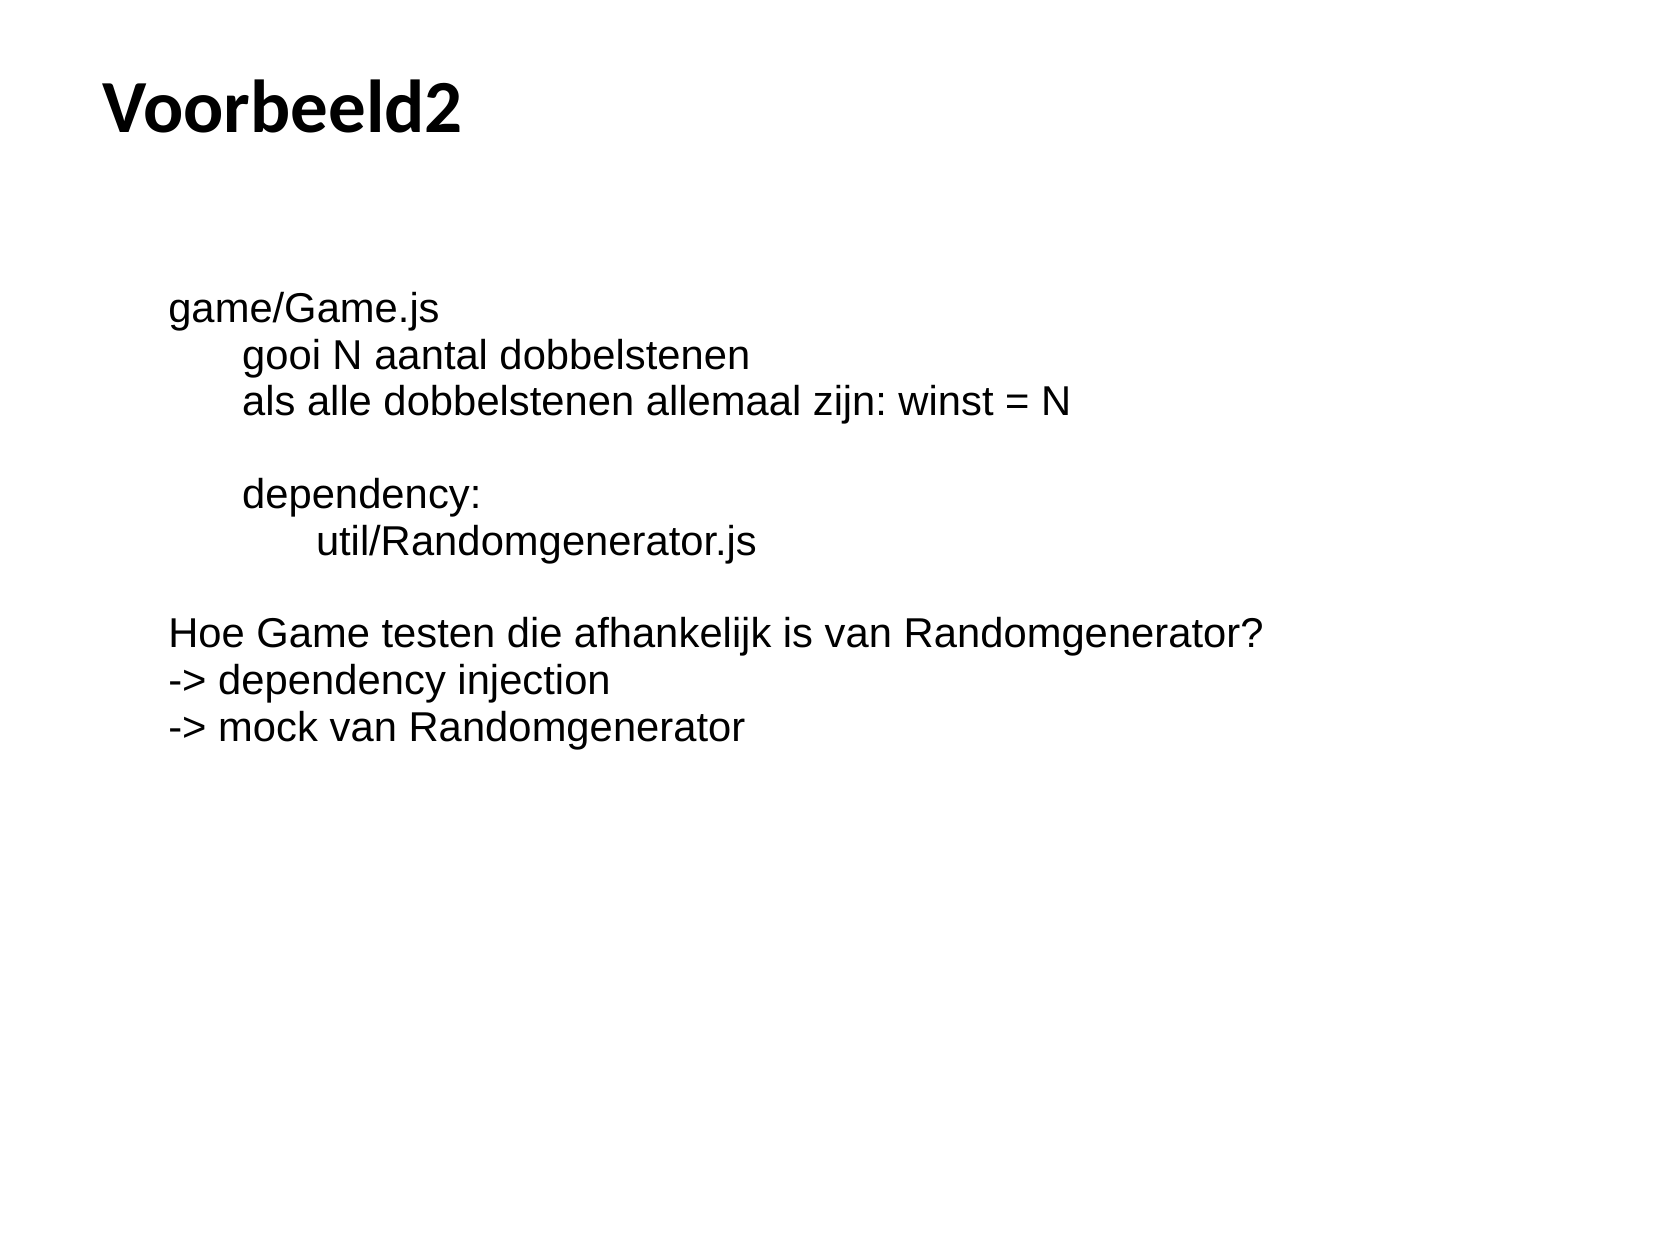

Voorbeeld2
game/Game.js
	gooi N aantal dobbelstenen
	als alle dobbelstenen allemaal zijn: winst = N
	dependency:
		util/Randomgenerator.js
Hoe Game testen die afhankelijk is van Randomgenerator?
-> dependency injection
-> mock van Randomgenerator